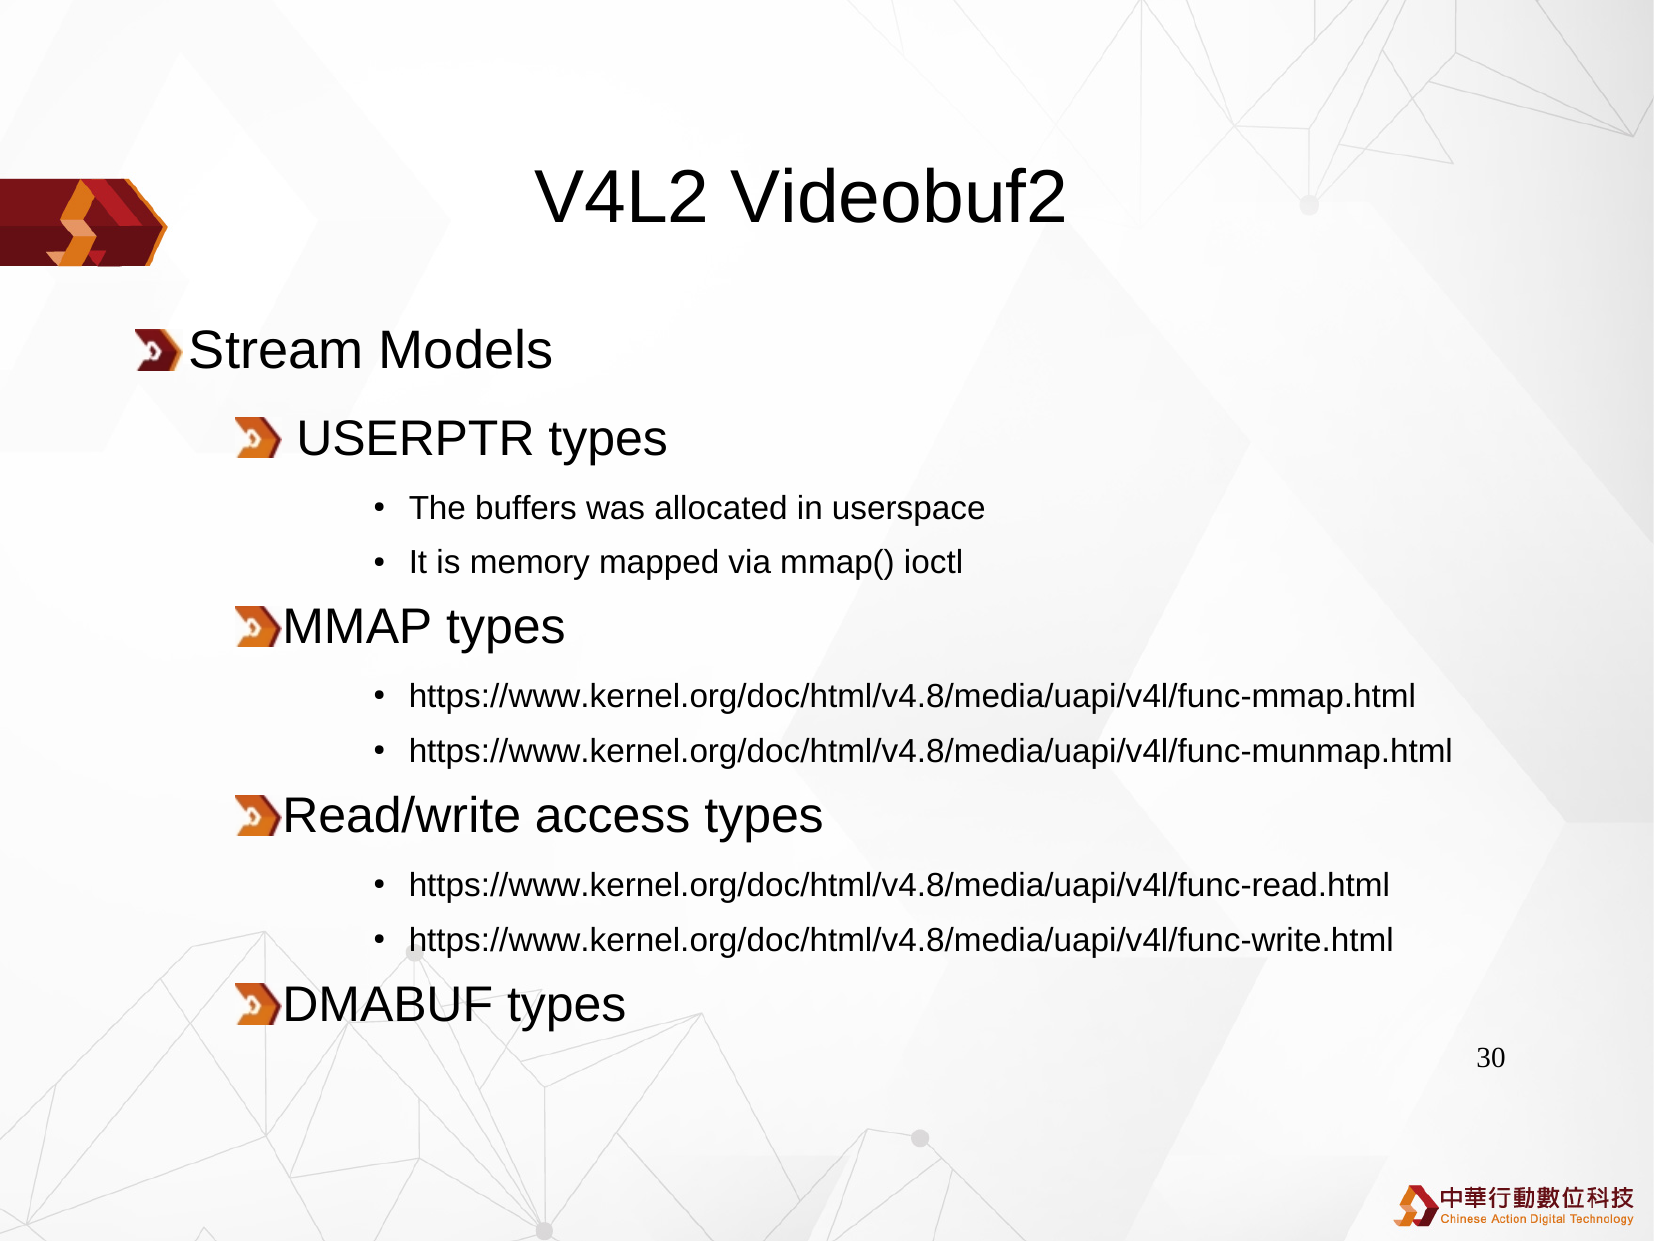

# V4L2 Videobuf2
Stream Models
 USERPTR types
The buffers was allocated in userspace
It is memory mapped via mmap() ioctl
MMAP types
https://www.kernel.org/doc/html/v4.8/media/uapi/v4l/func-mmap.html
https://www.kernel.org/doc/html/v4.8/media/uapi/v4l/func-munmap.html
Read/write access types
https://www.kernel.org/doc/html/v4.8/media/uapi/v4l/func-read.html
https://www.kernel.org/doc/html/v4.8/media/uapi/v4l/func-write.html
DMABUF types
30